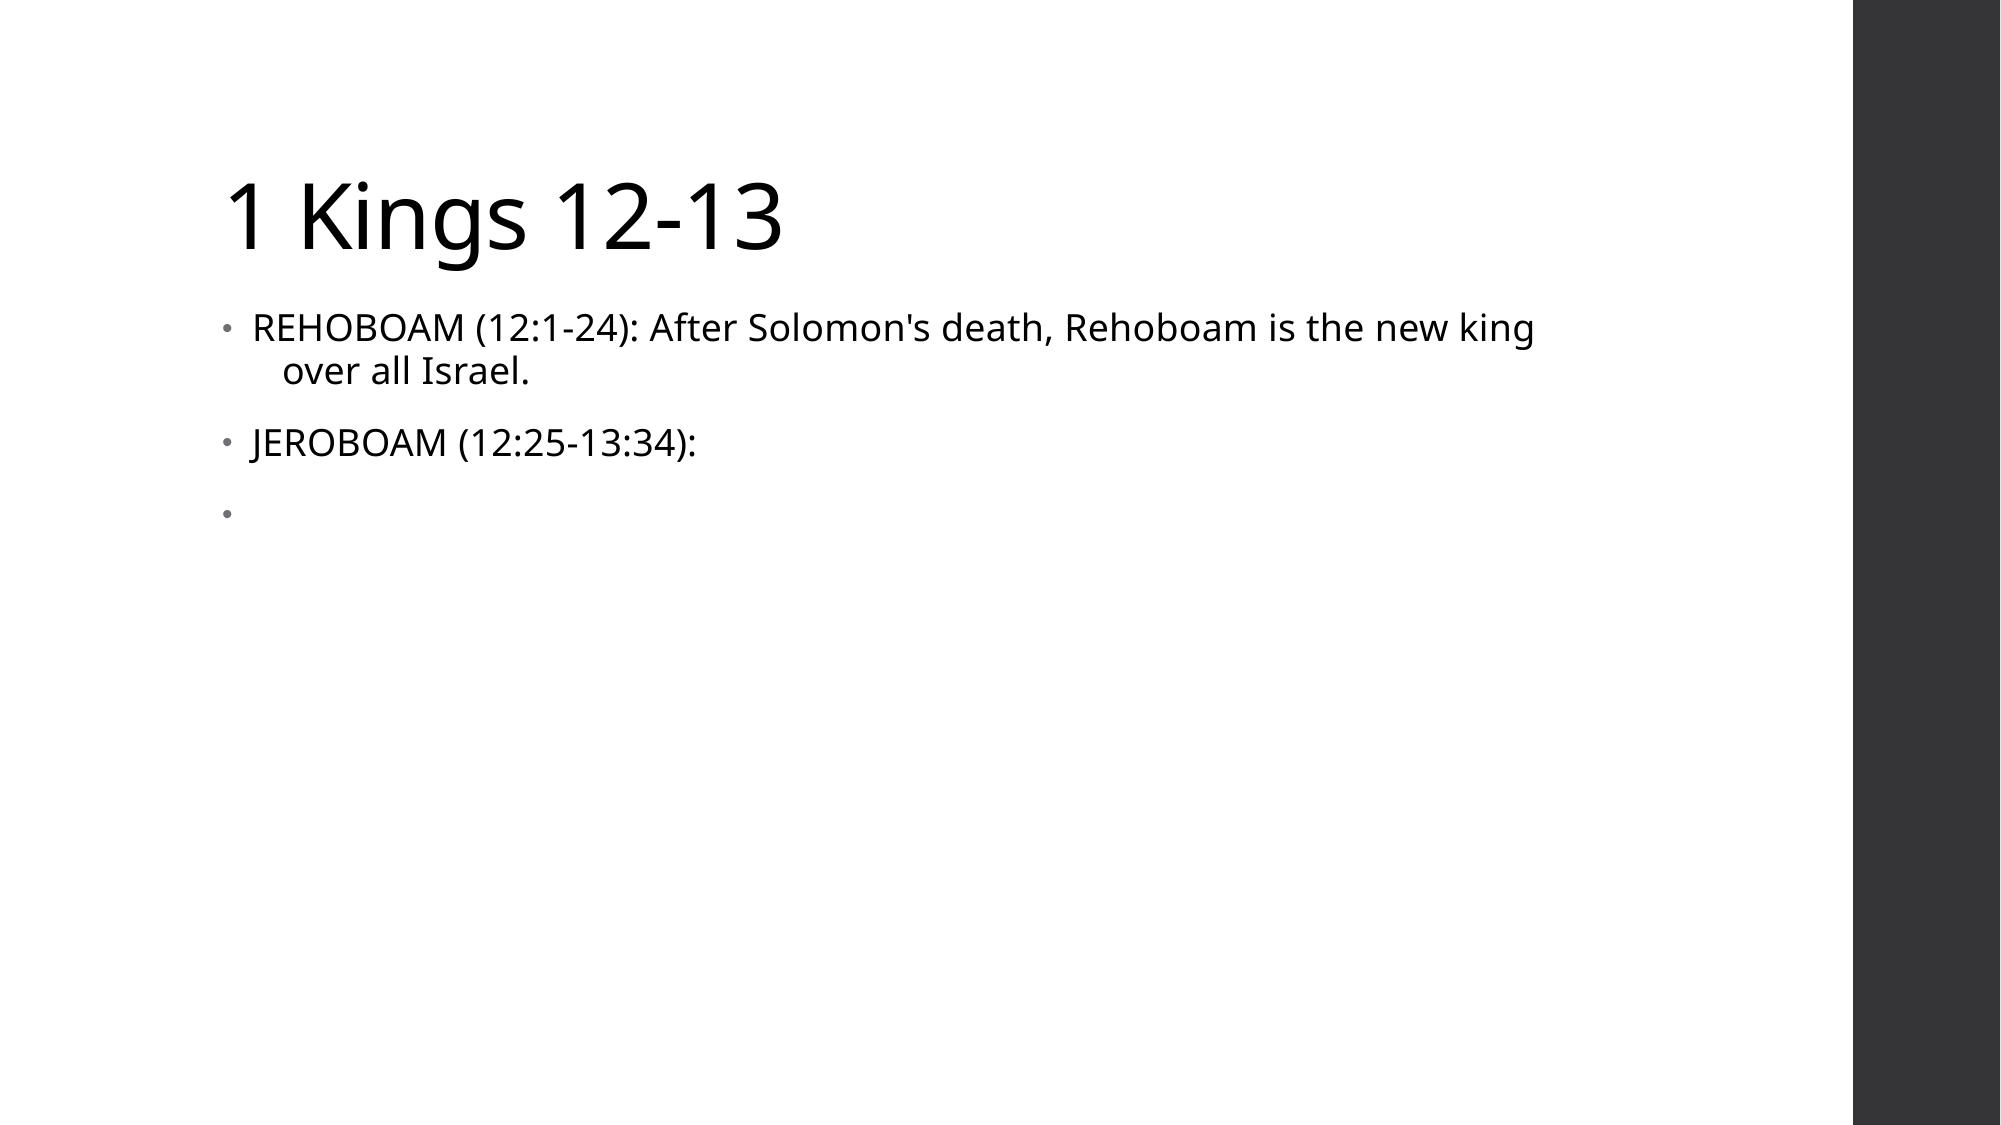

# 1 Kings 12-13
REHOBOAM (12:1-24): After Solomon's death, Rehoboam is the new king over all Israel.
JEROBOAM (12:25-13:34):